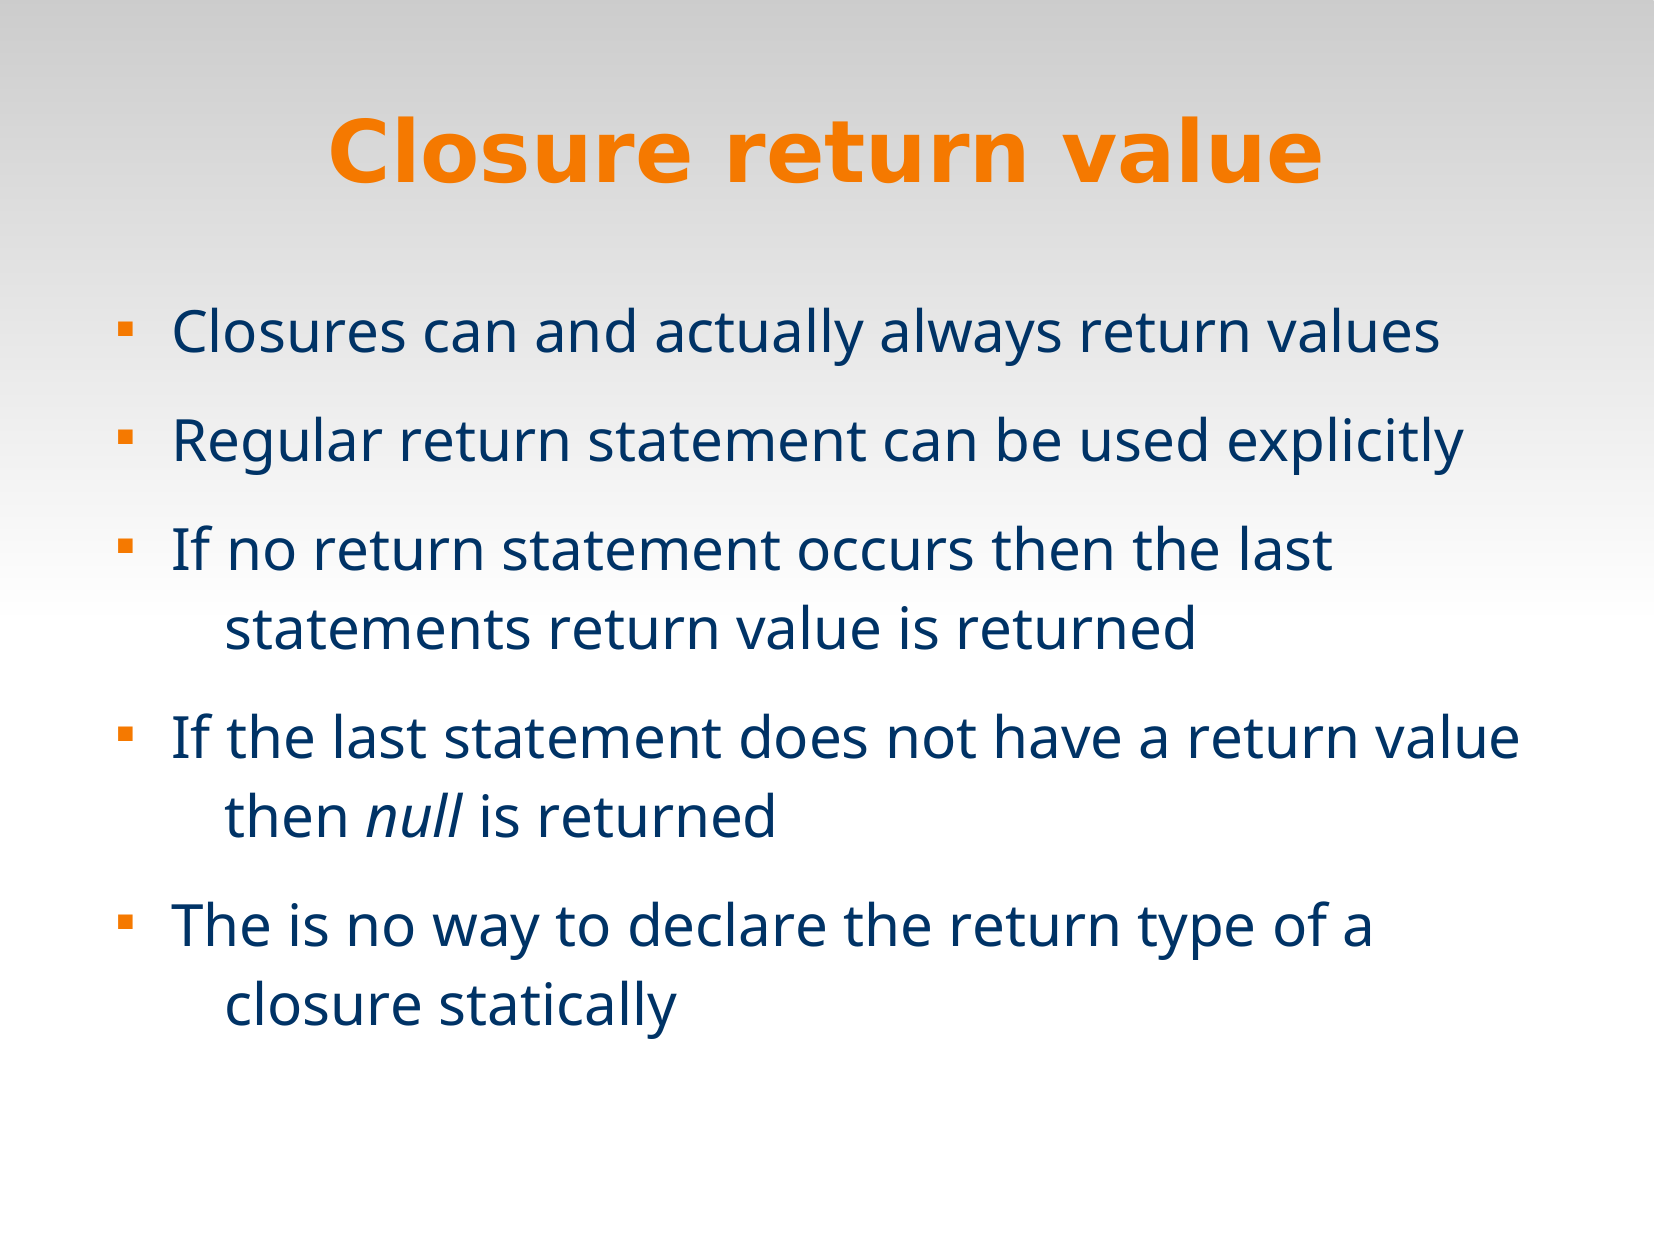

# Closure return value
Closures can and actually always return values
Regular return statement can be used explicitly
If no return statement occurs then the last statements return value is returned
If the last statement does not have a return value then null is returned
The is no way to declare the return type of a closure statically